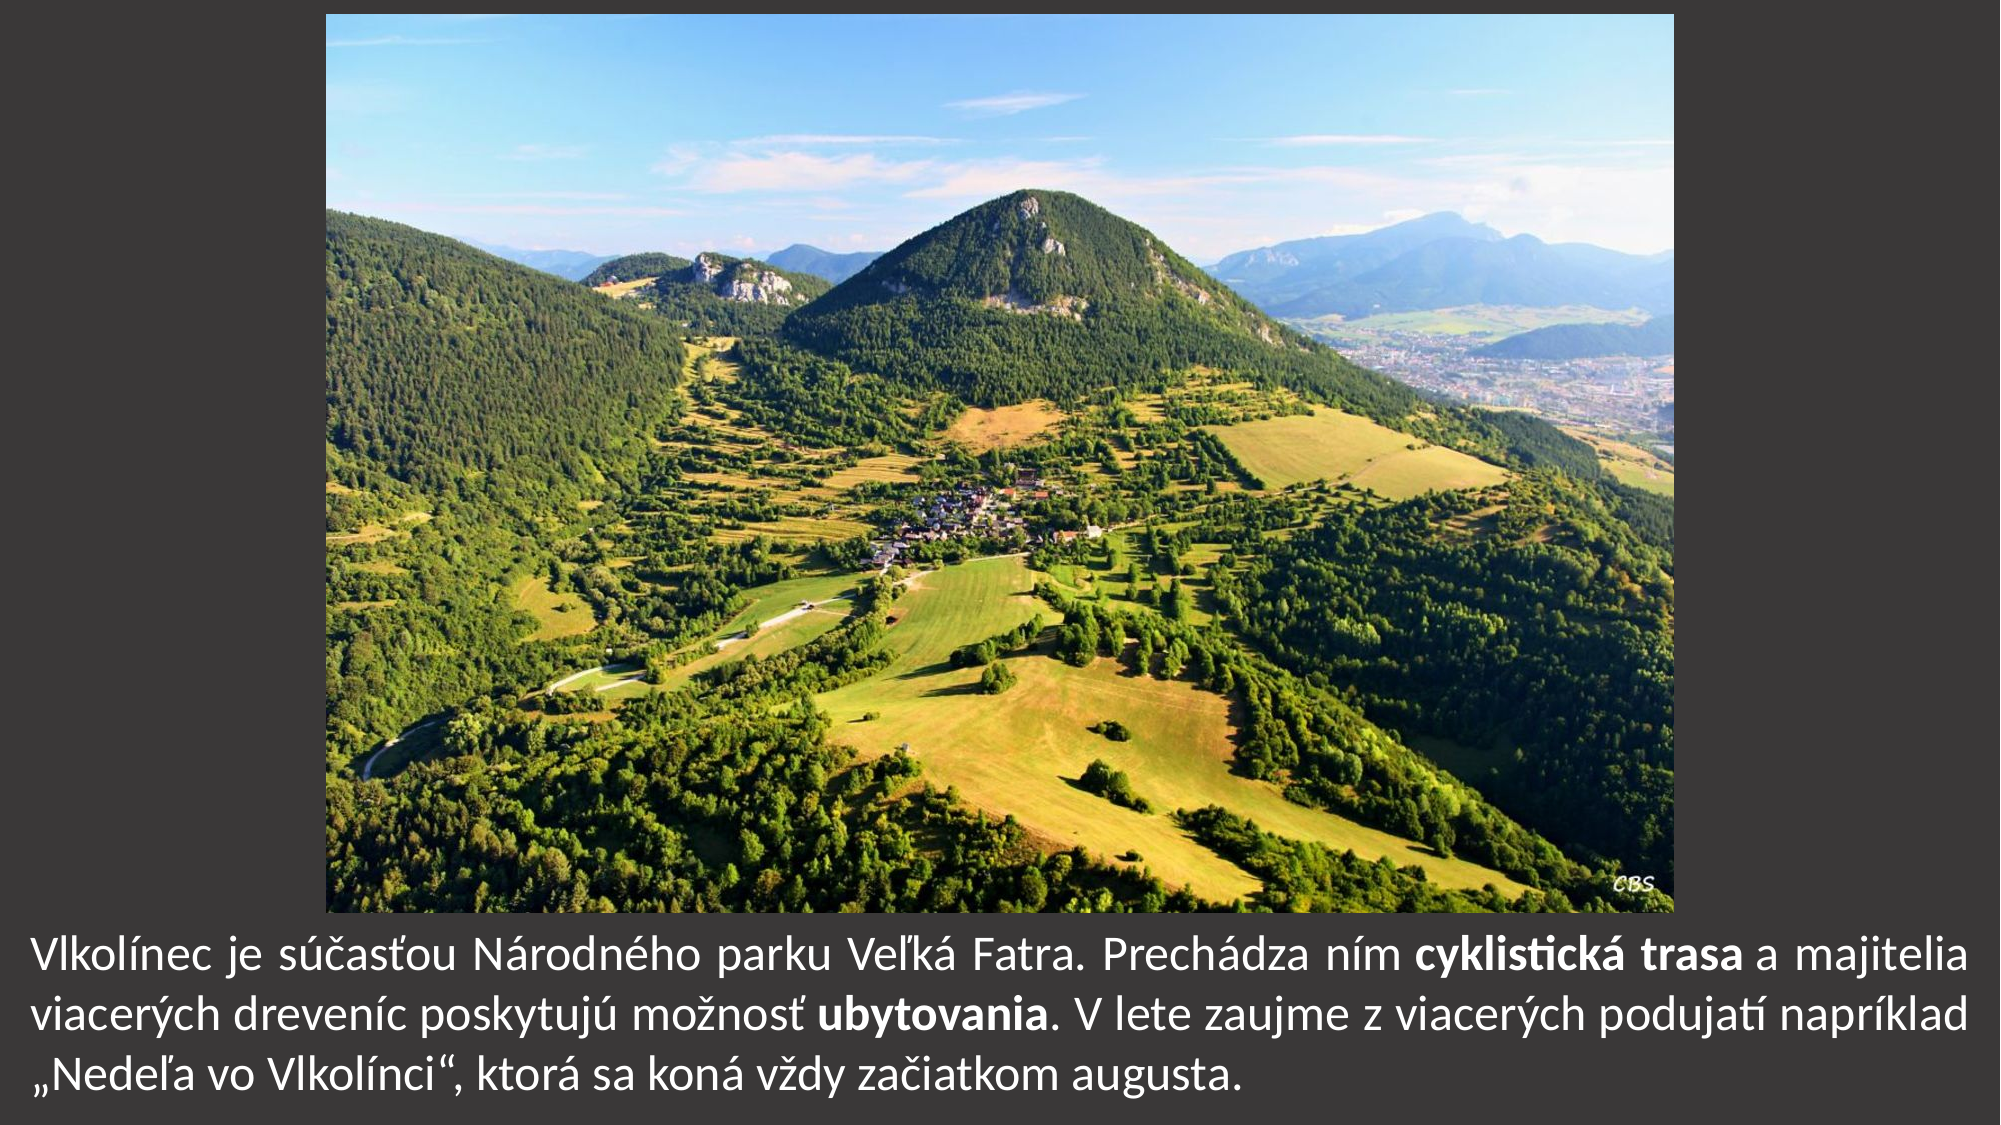

Vlkolínec je súčasťou Národného parku Veľká Fatra. Prechádza ním cyklistická trasa a majitelia viacerých dreveníc poskytujú možnosť ubytovania. V lete zaujme z viacerých podujatí napríklad „Nedeľa vo Vlkolínci“, ktorá sa koná vždy začiatkom augusta.